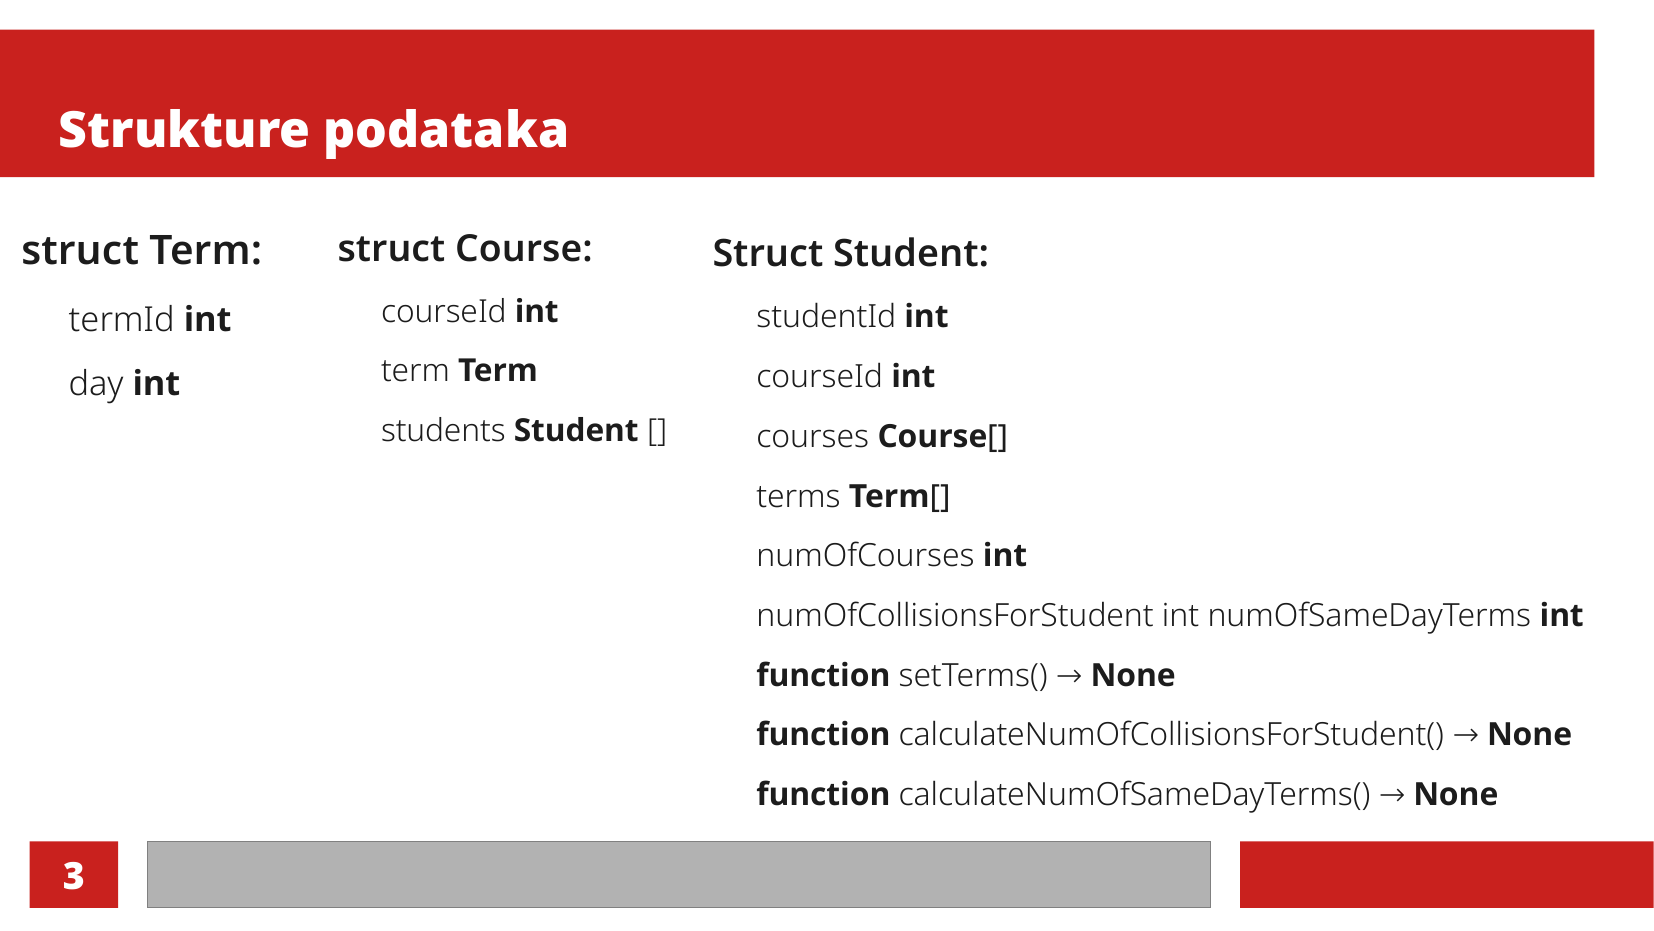

# Strukture podataka
struct Term:
termId int
day int
struct Course:
courseId int
term Term
students Student []
Struct Student:
studentId int
courseId int
courses Course[]
terms Term[]
numOfCourses int
numOfCollisionsForStudent int numOfSameDayTerms int
function setTerms() → None
function calculateNumOfCollisionsForStudent() → None
function calculateNumOfSameDayTerms() → None
3